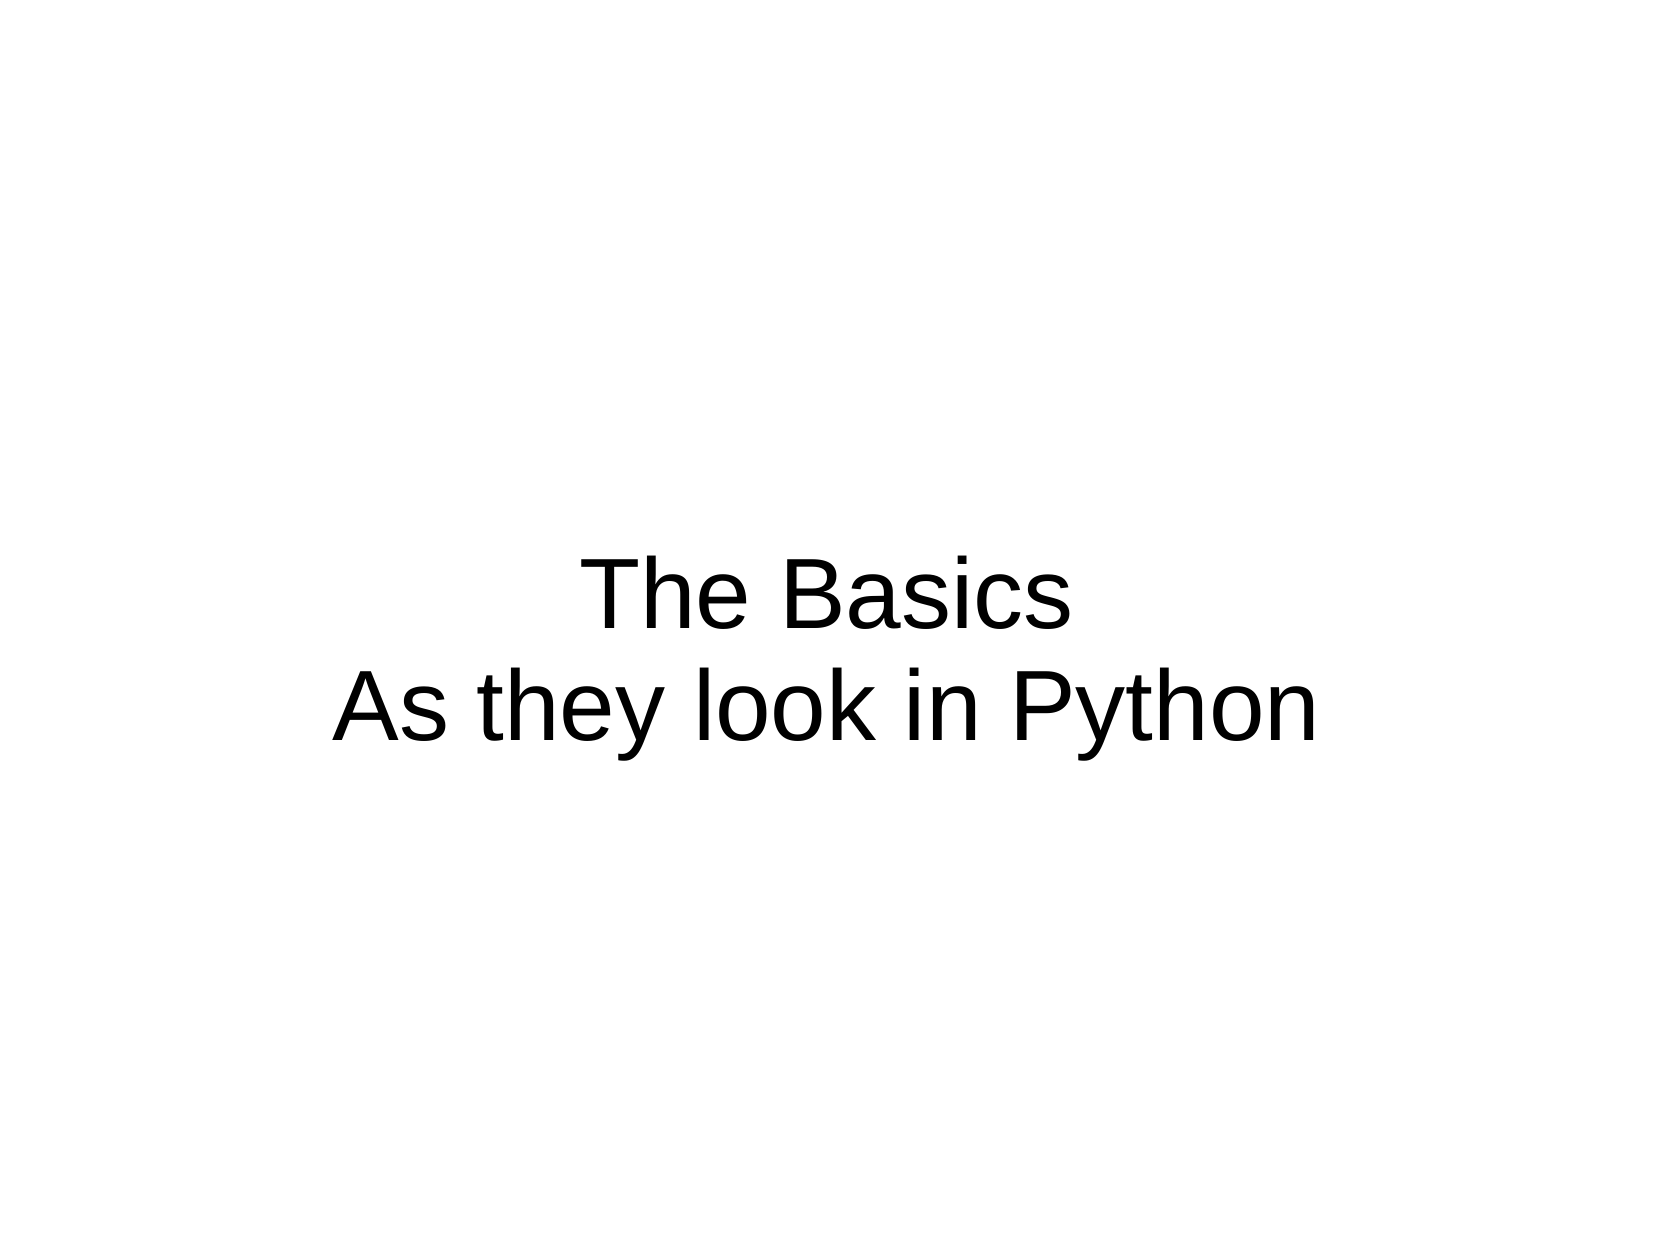

# The Basics
As they look in Python